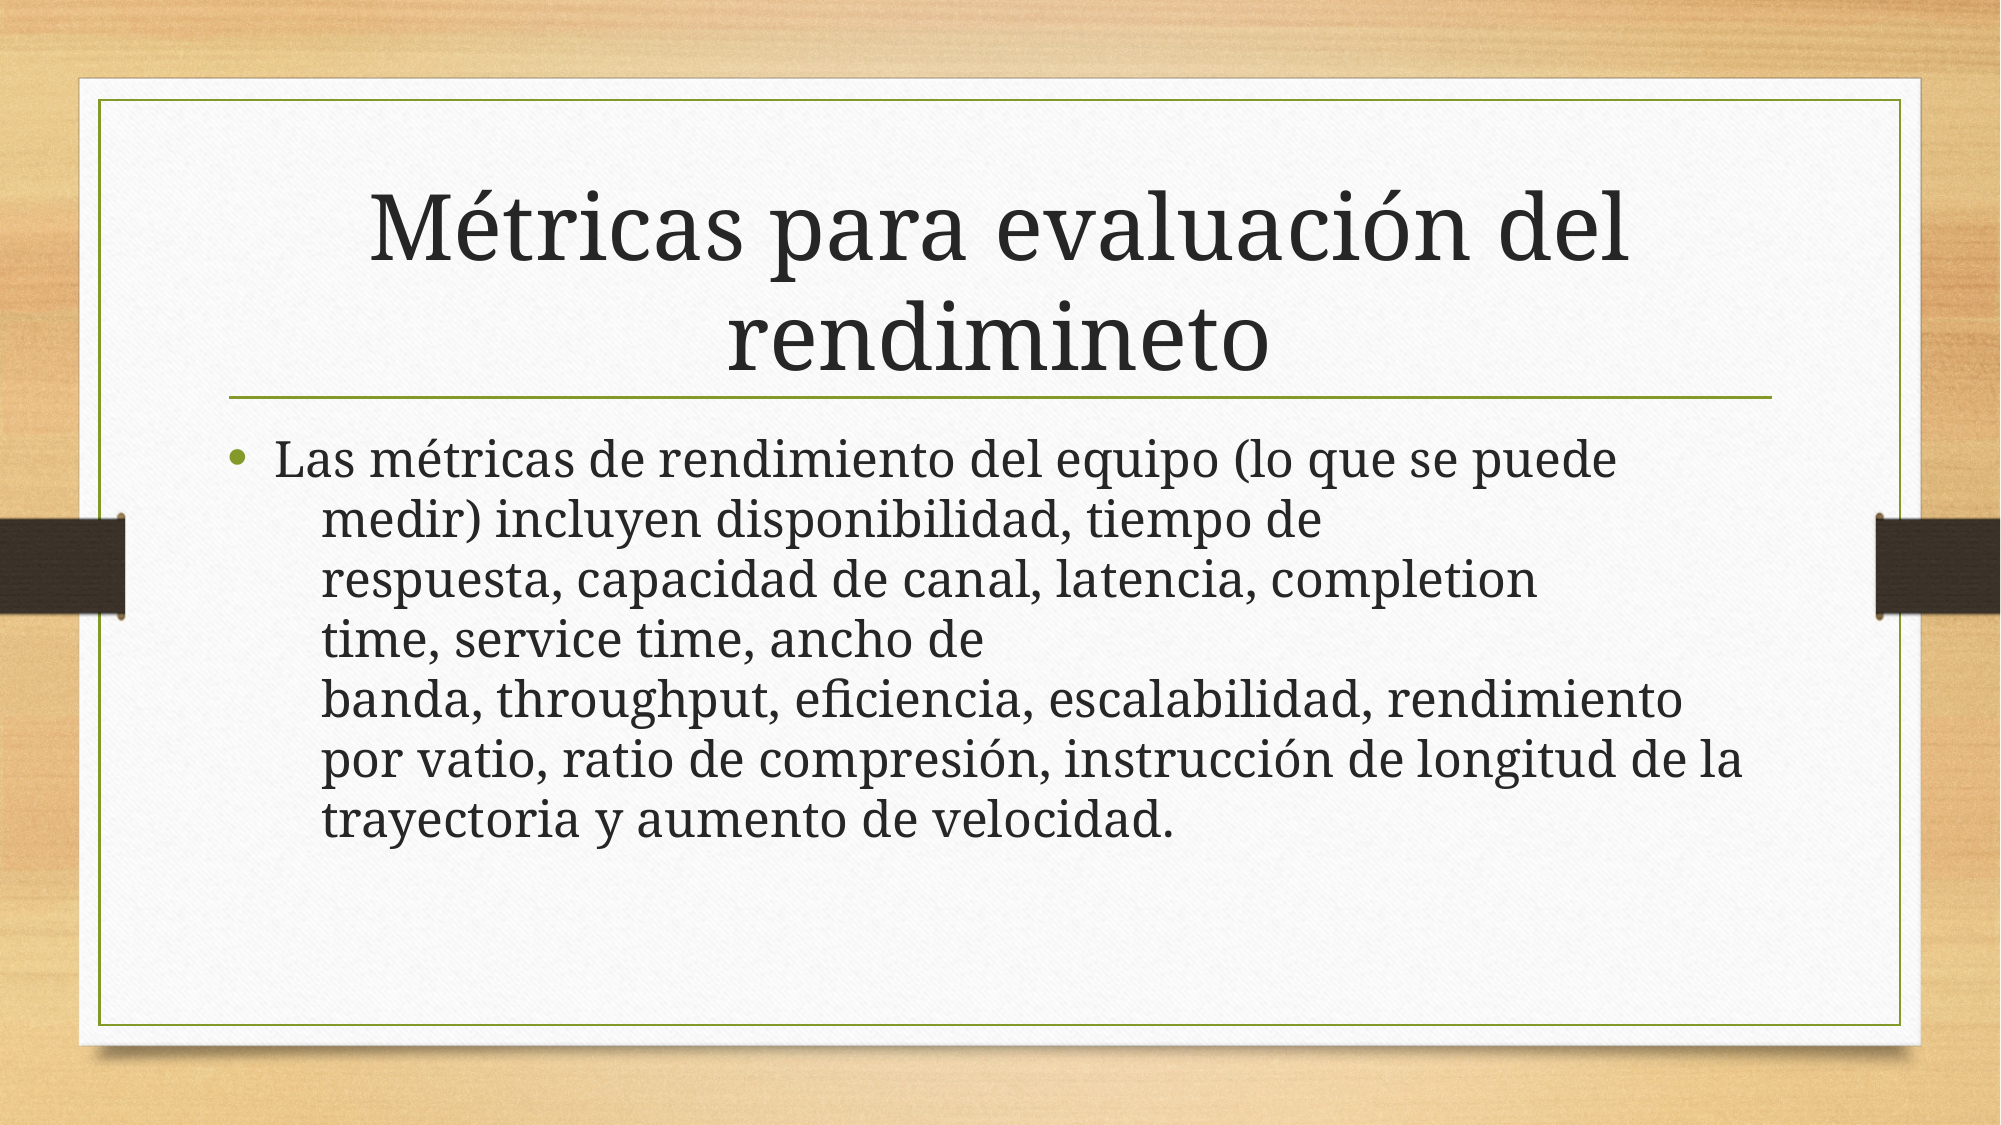

# Métricas para evaluación del rendimineto
Las métricas de rendimiento del equipo (lo que se puede medir) incluyen disponibilidad, tiempo de respuesta, capacidad de canal, latencia, completion time, service time, ancho de banda, throughput, eficiencia, escalabilidad, rendimiento por vatio, ratio de compresión, instrucción de longitud de la trayectoria y aumento de velocidad.